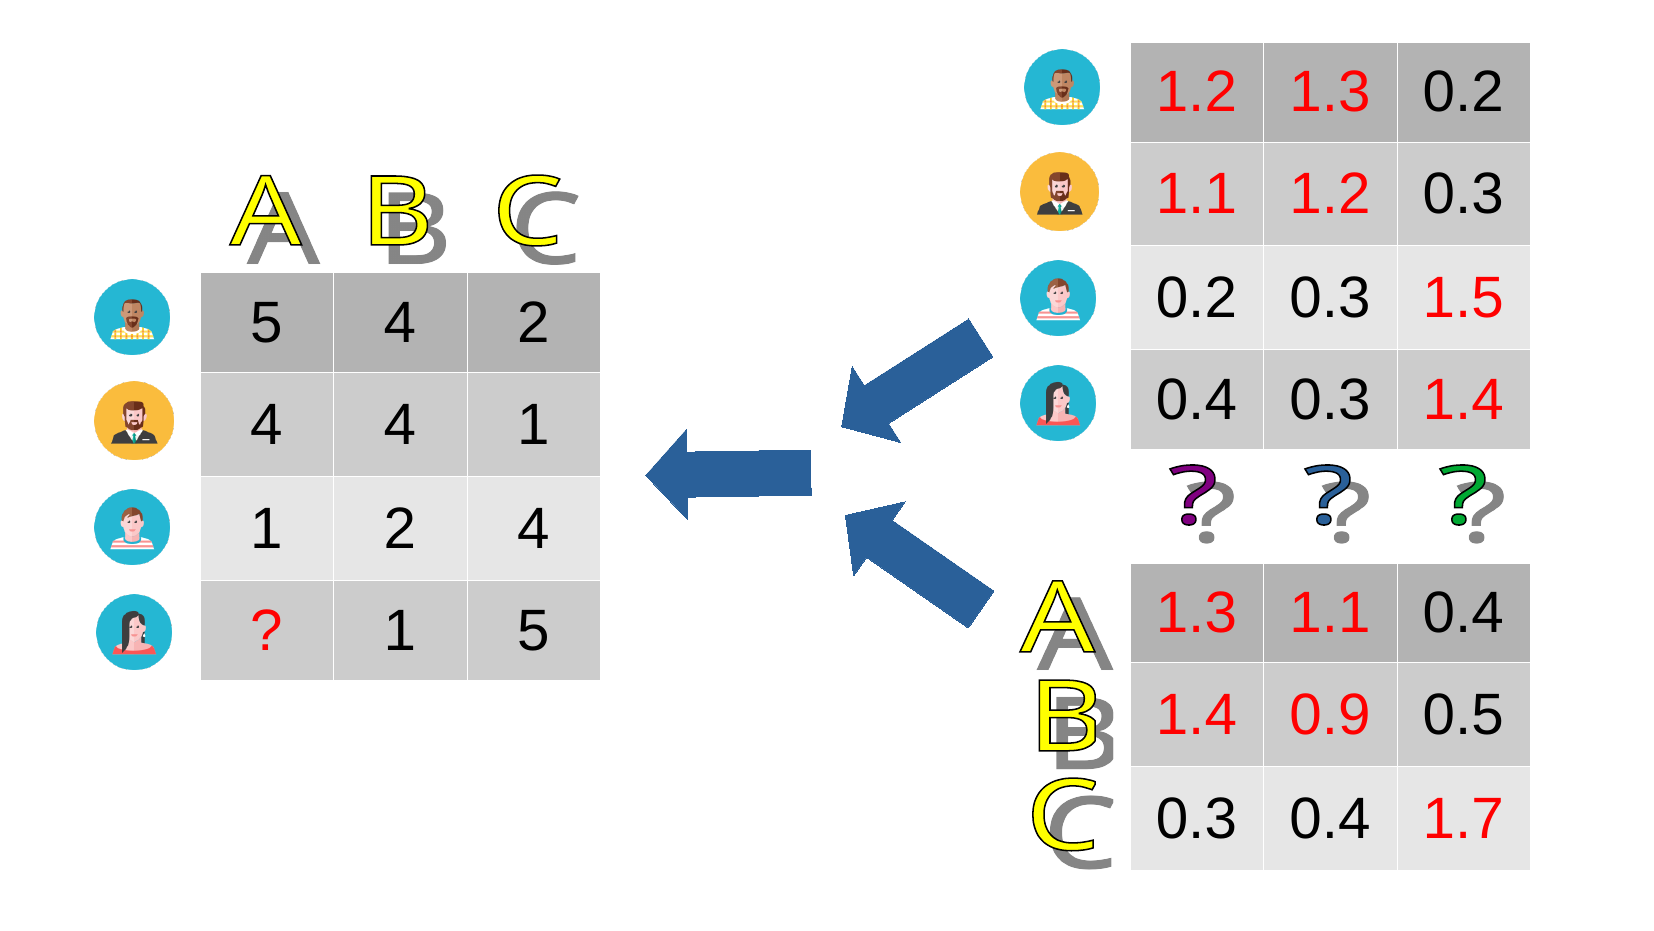

| 1.2 | 1.3 | 0.2 |
| --- | --- | --- |
| 1.1 | 1.2 | 0.3 |
| 0.2 | 0.3 | 1.5 |
| 0.4 | 0.3 | 1.4 |
A B C
| 5 | 4 | 2 |
| --- | --- | --- |
| 4 | 4 | 1 |
| 1 | 2 | 4 |
| ? | 1 | 5 |
?
?
?
| 1.3 | 1.1 | 0.4 |
| --- | --- | --- |
| 1.4 | 0.9 | 0.5 |
| 0.3 | 0.4 | 1.7 |
A
B
C